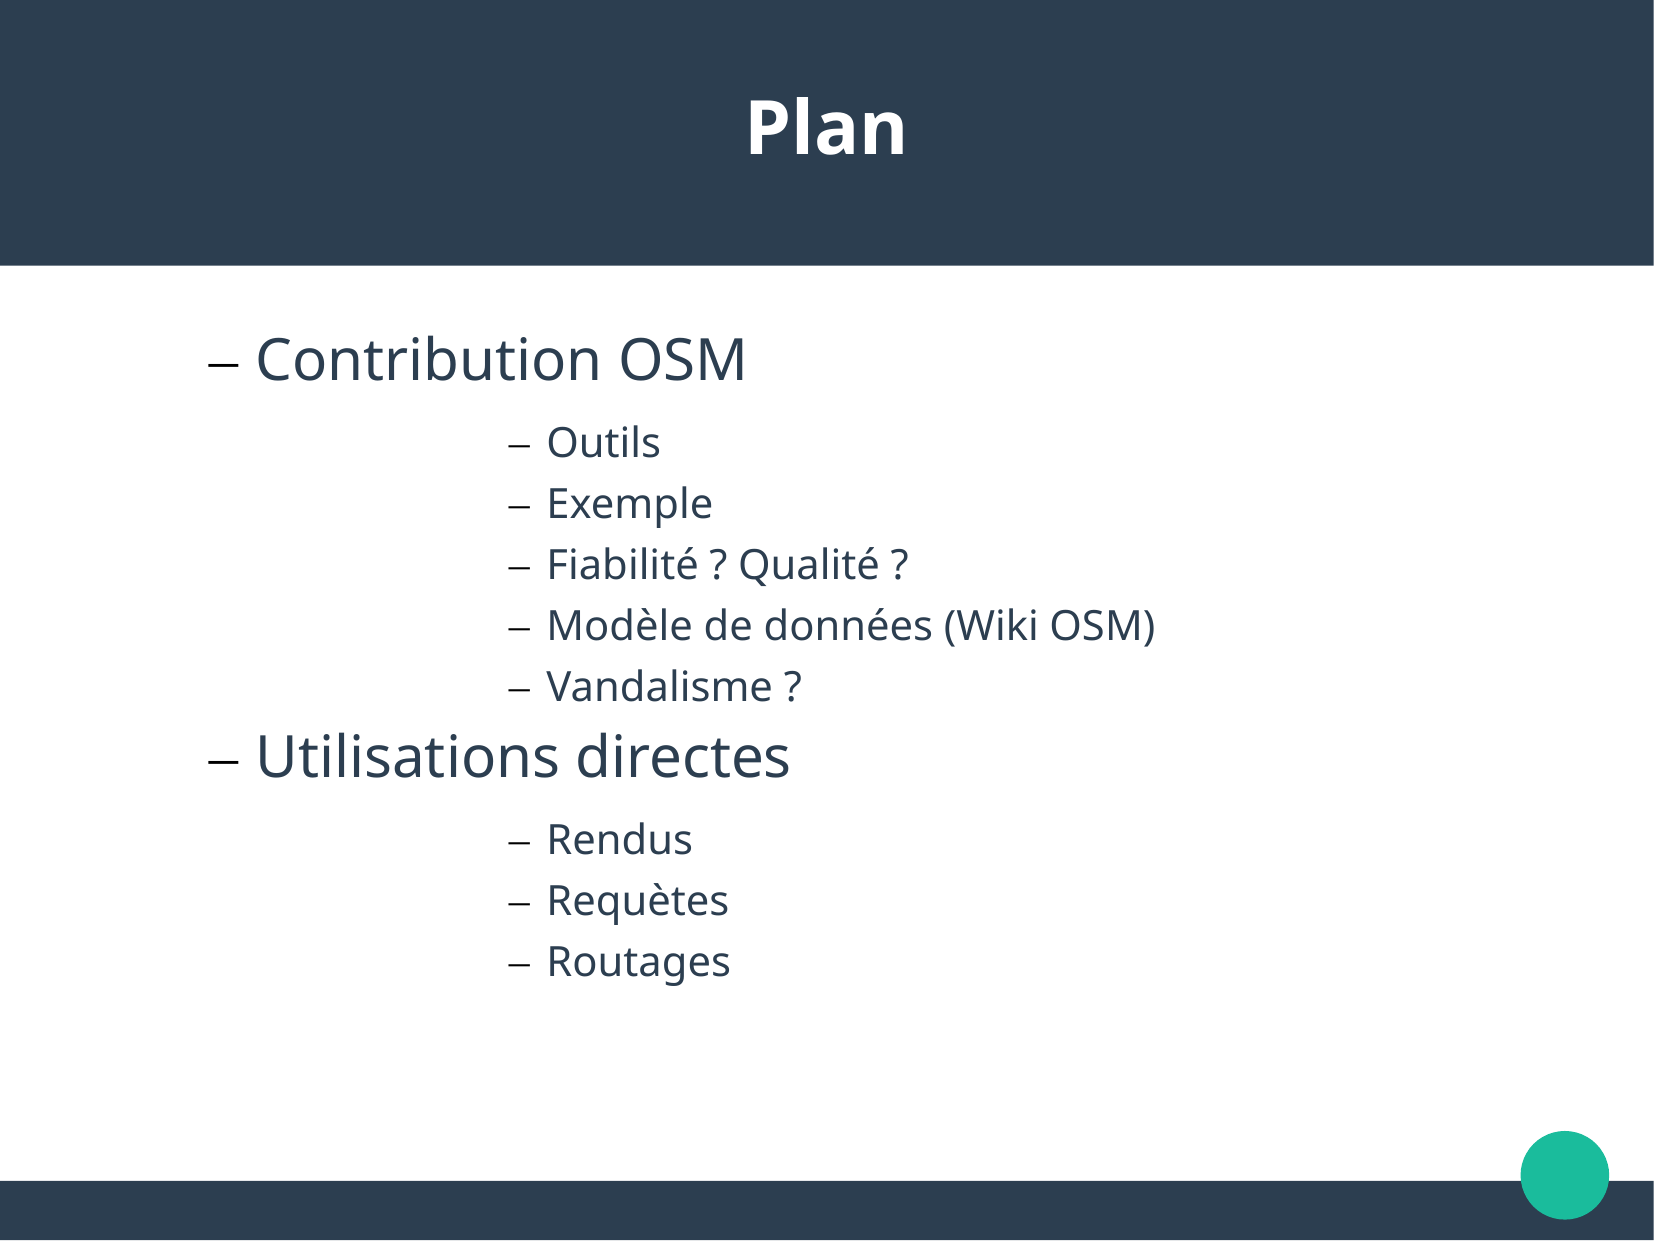

# Plan
Contribution OSM
Outils
Exemple
Fiabilité ? Qualité ?
Modèle de données (Wiki OSM)
Vandalisme ?
Utilisations directes
Rendus
Requètes
Routages